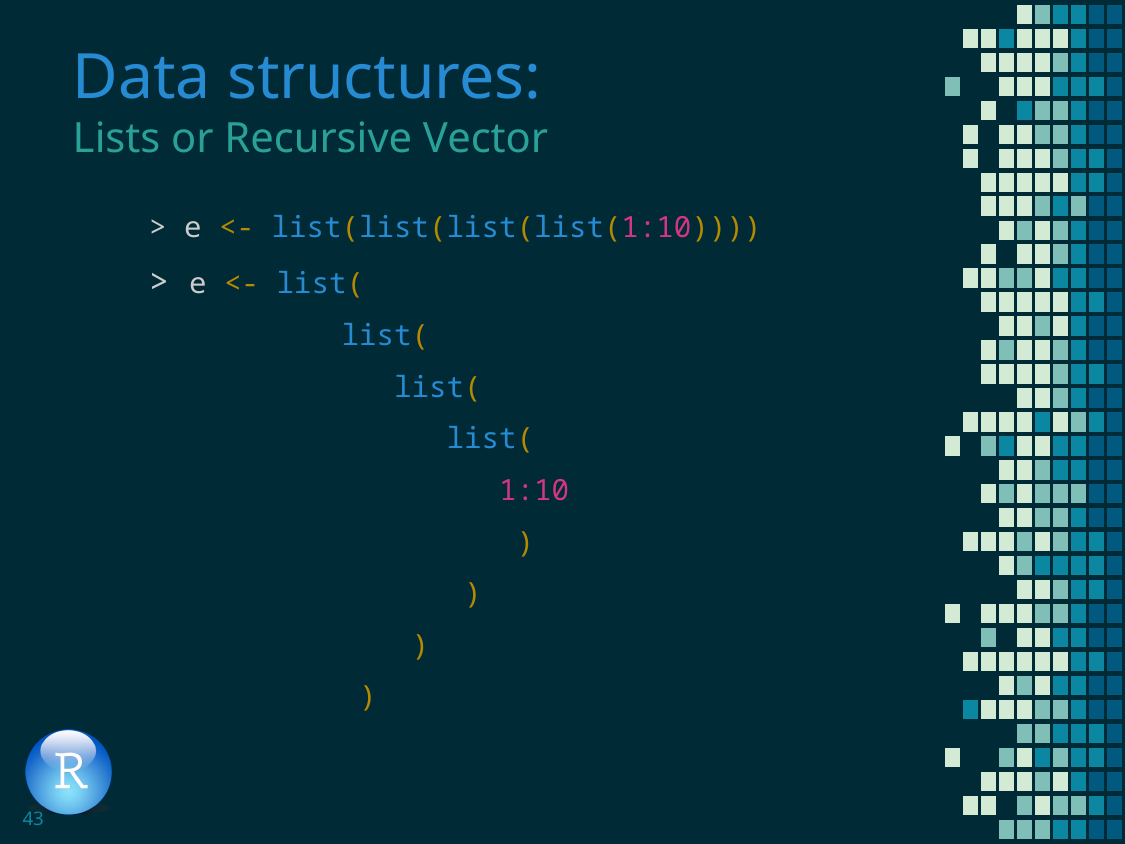

Data structures:
Lists or Recursive Vector
> e <- list(list(list(list(1:10))))
> e <- list(
 list(
 list(
 list(
 1:10
 )
 )
 )
 )